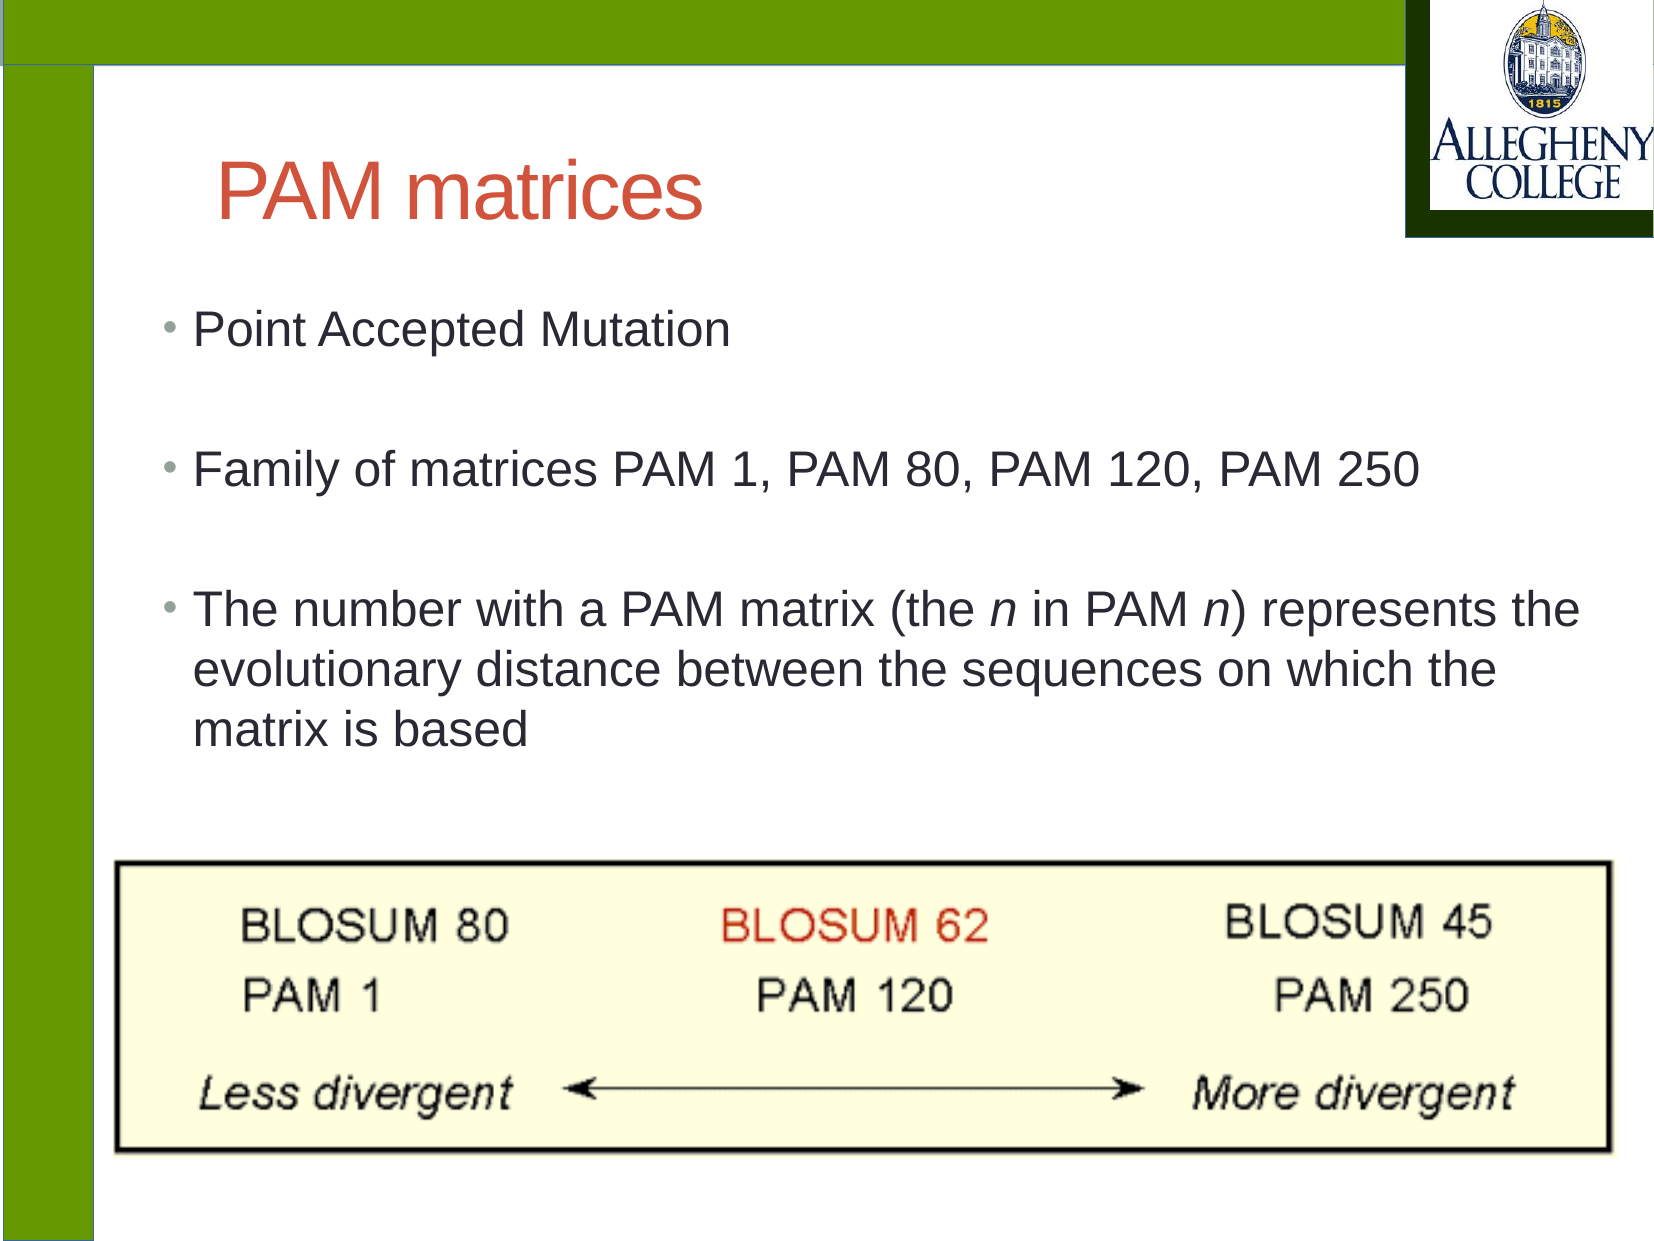

# PAM matrices
Point Accepted Mutation
Family of matrices PAM 1, PAM 80, PAM 120, PAM 250
The number with a PAM matrix (the n in PAM n) represents the evolutionary distance between the sequences on which the matrix is based